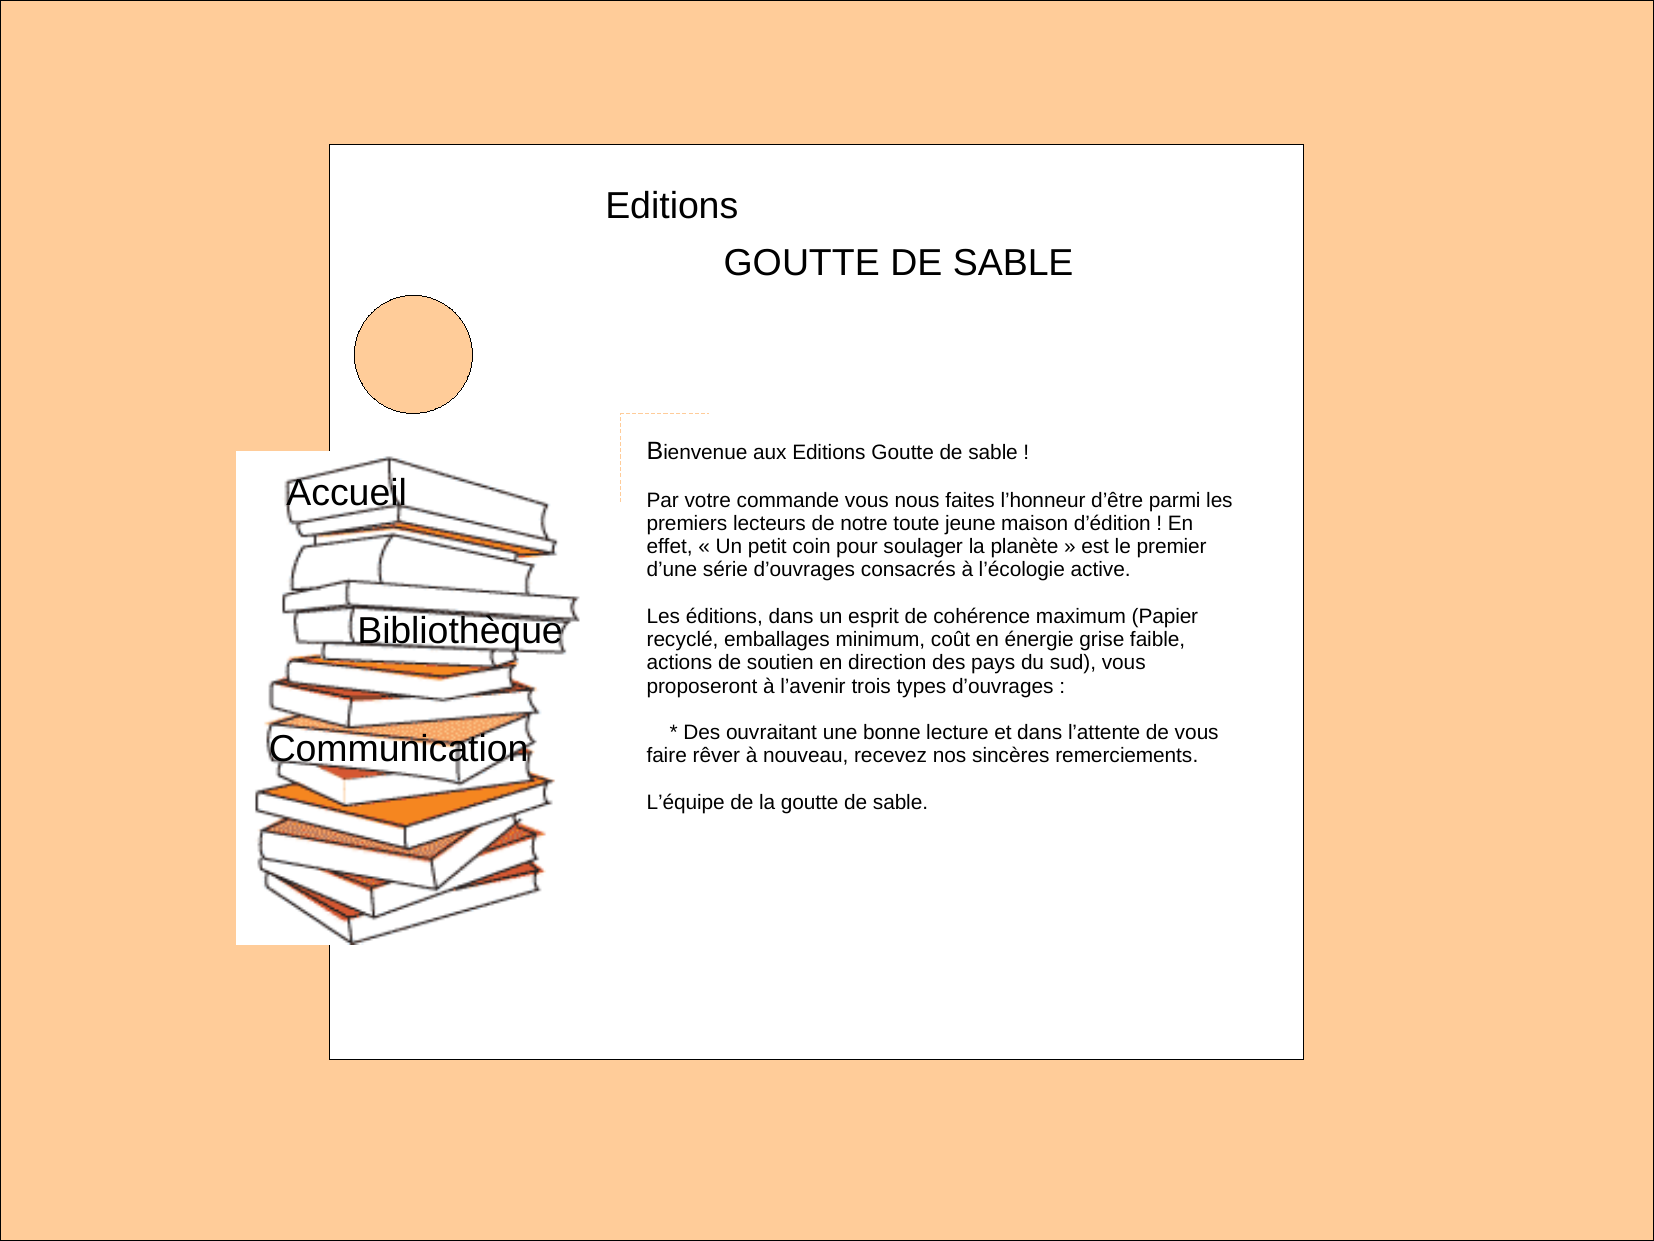

Editions
GOUTTE DE SABLE
Bienvenue aux Editions Goutte de sable !
Par votre commande vous nous faites l’honneur d’être parmi les premiers lecteurs de notre toute jeune maison d’édition ! En effet, « Un petit coin pour soulager la planète » est le premier d’une série d’ouvrages consacrés à l’écologie active.
Les éditions, dans un esprit de cohérence maximum (Papier recyclé, emballages minimum, coût en énergie grise faible, actions de soutien en direction des pays du sud), vous proposeront à l’avenir trois types d’ouvrages :
 * Des ouvraitant une bonne lecture et dans l’attente de vous faire rêver à nouveau, recevez nos sincères remerciements.
L’équipe de la goutte de sable.
Accueil
Bibliothèque
Communication